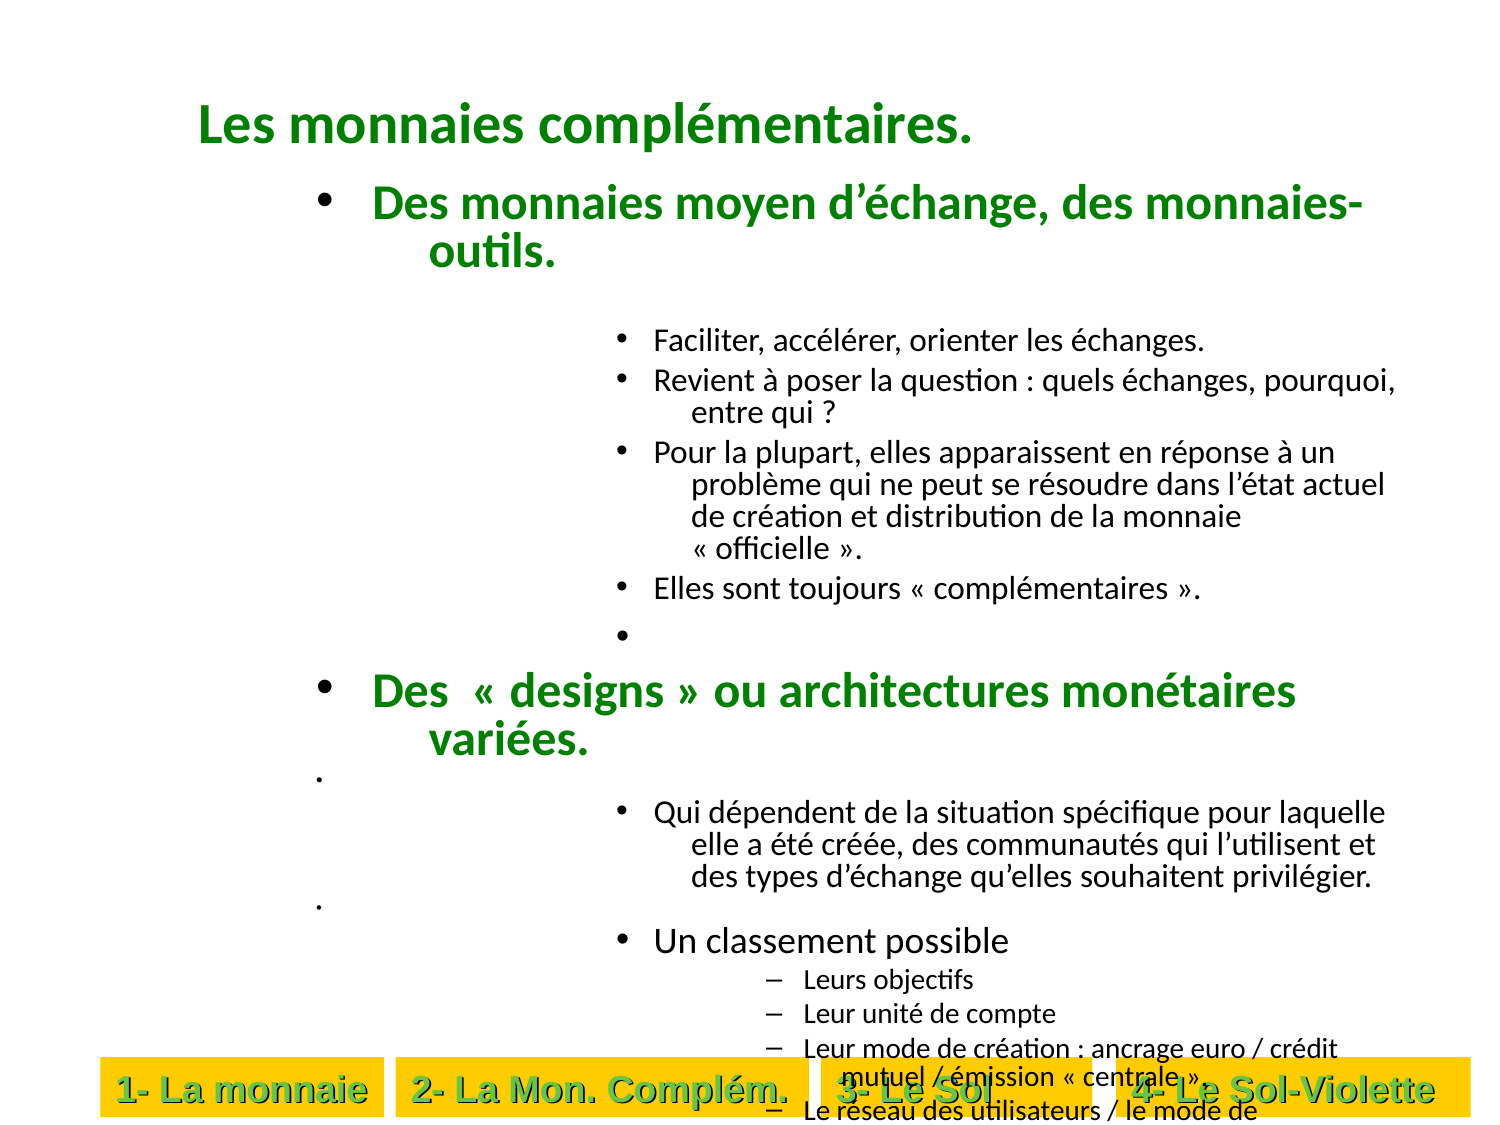

Les monnaies complémentaires.
# Des monnaies moyen d’échange, des monnaies-outils.
Faciliter, accélérer, orienter les échanges.
Revient à poser la question : quels échanges, pourquoi, entre qui ?
Pour la plupart, elles apparaissent en réponse à un problème qui ne peut se résoudre dans l’état actuel de création et distribution de la monnaie « officielle ».
Elles sont toujours « complémentaires ».
Des « designs » ou architectures monétaires variées.
Qui dépendent de la situation spécifique pour laquelle elle a été créée, des communautés qui l’utilisent et des types d’échange qu’elles souhaitent privilégier.
Un classement possible
Leurs objectifs
Leur unité de compte
Leur mode de création : ancrage euro / crédit mutuel / émission « centrale ».
Le réseau des utilisateurs / le mode de gouvernance